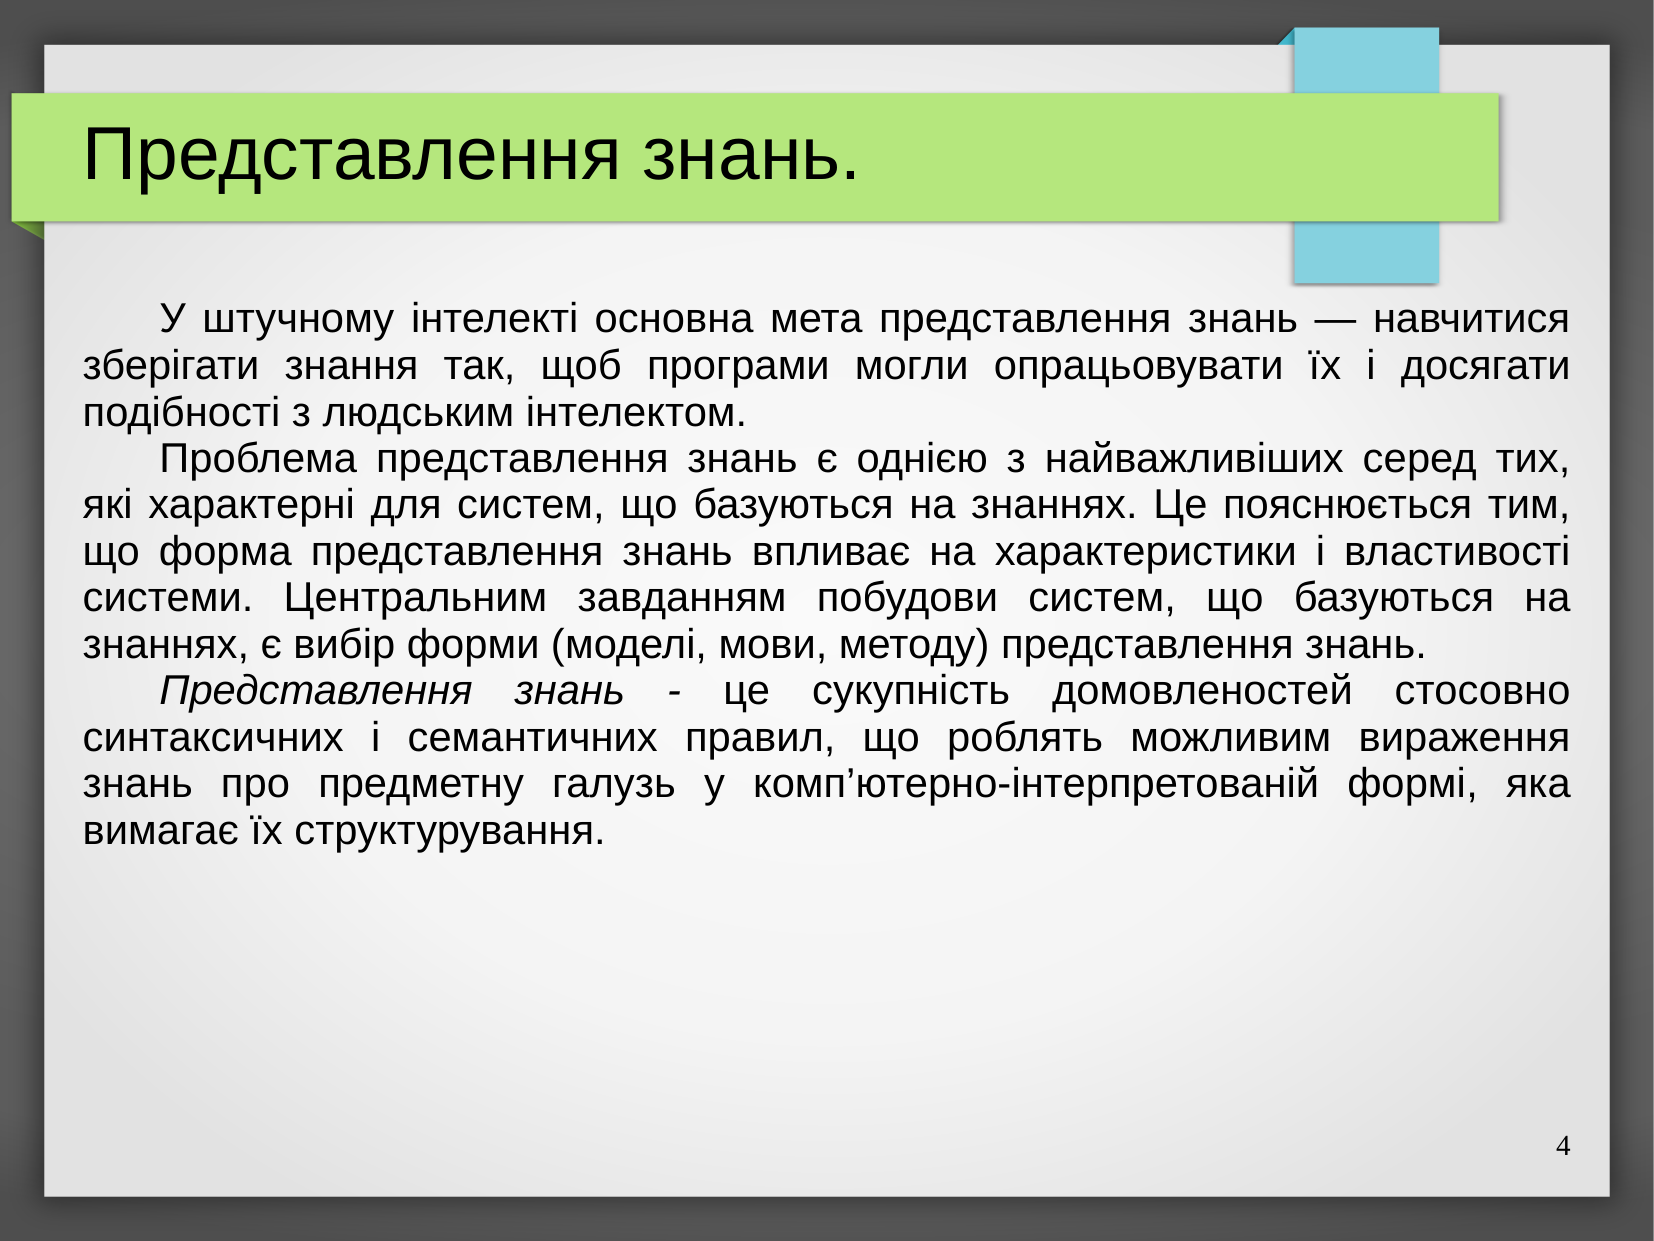

# Представлення знань.
У штучному інтелекті основна мета представлення знань — навчитися зберігати знання так, щоб програми могли опрацьовувати їх і досягати подібності з людським інтелектом.
Проблема представлення знань є однією з найважливіших серед тих, які характерні для систем, що базуються на знаннях. Це пояснюється тим, що форма представлення знань впливає на характеристики і властивості системи. Центральним завданням побудови систем, що базуються на знаннях, є вибір форми (моделі, мови, методу) представлення знань.
Представлення знань - це сукупність домовленостей стосовно синтаксичних і семантичних правил, що роблять можливим вираження знань про предметну галузь у комп’ютерно-інтерпретованій формі, яка вимагає їх структурування.
4